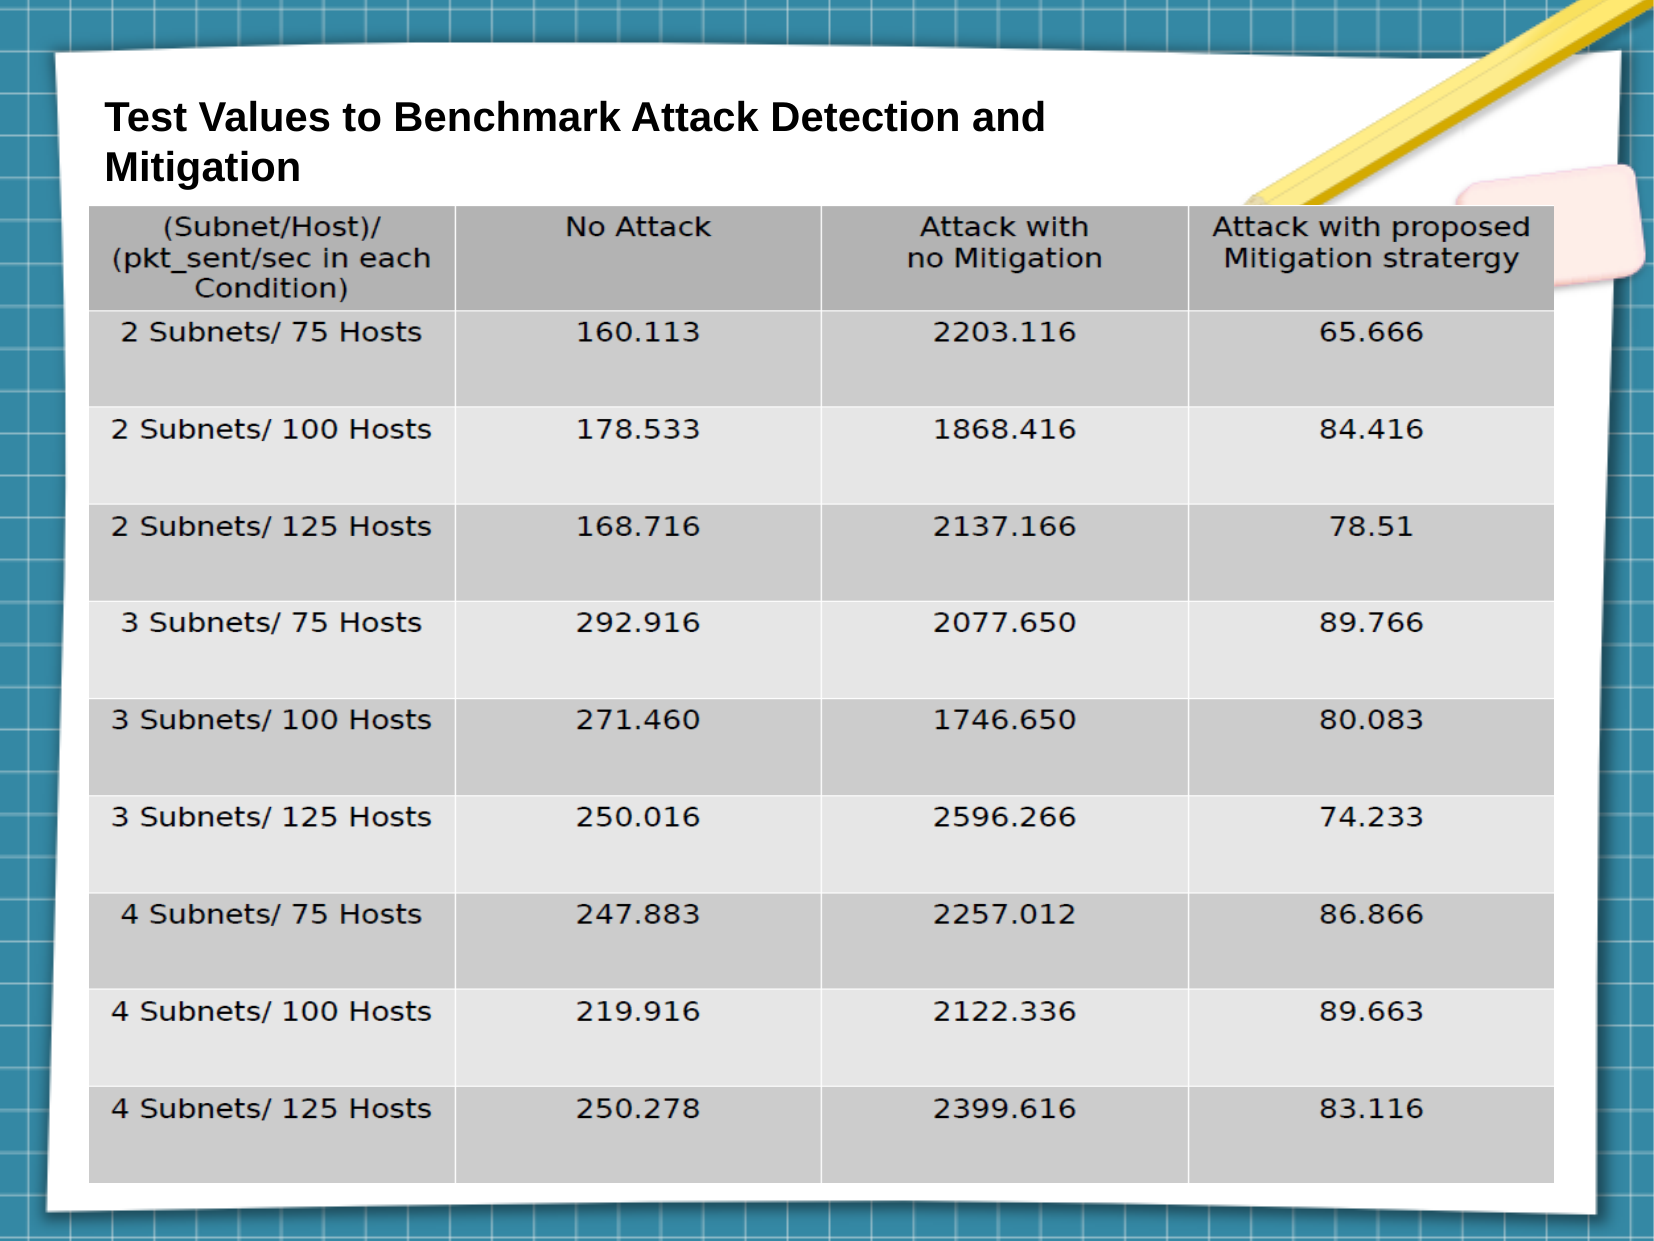

Test Values to Benchmark Attack Detection and Mitigation